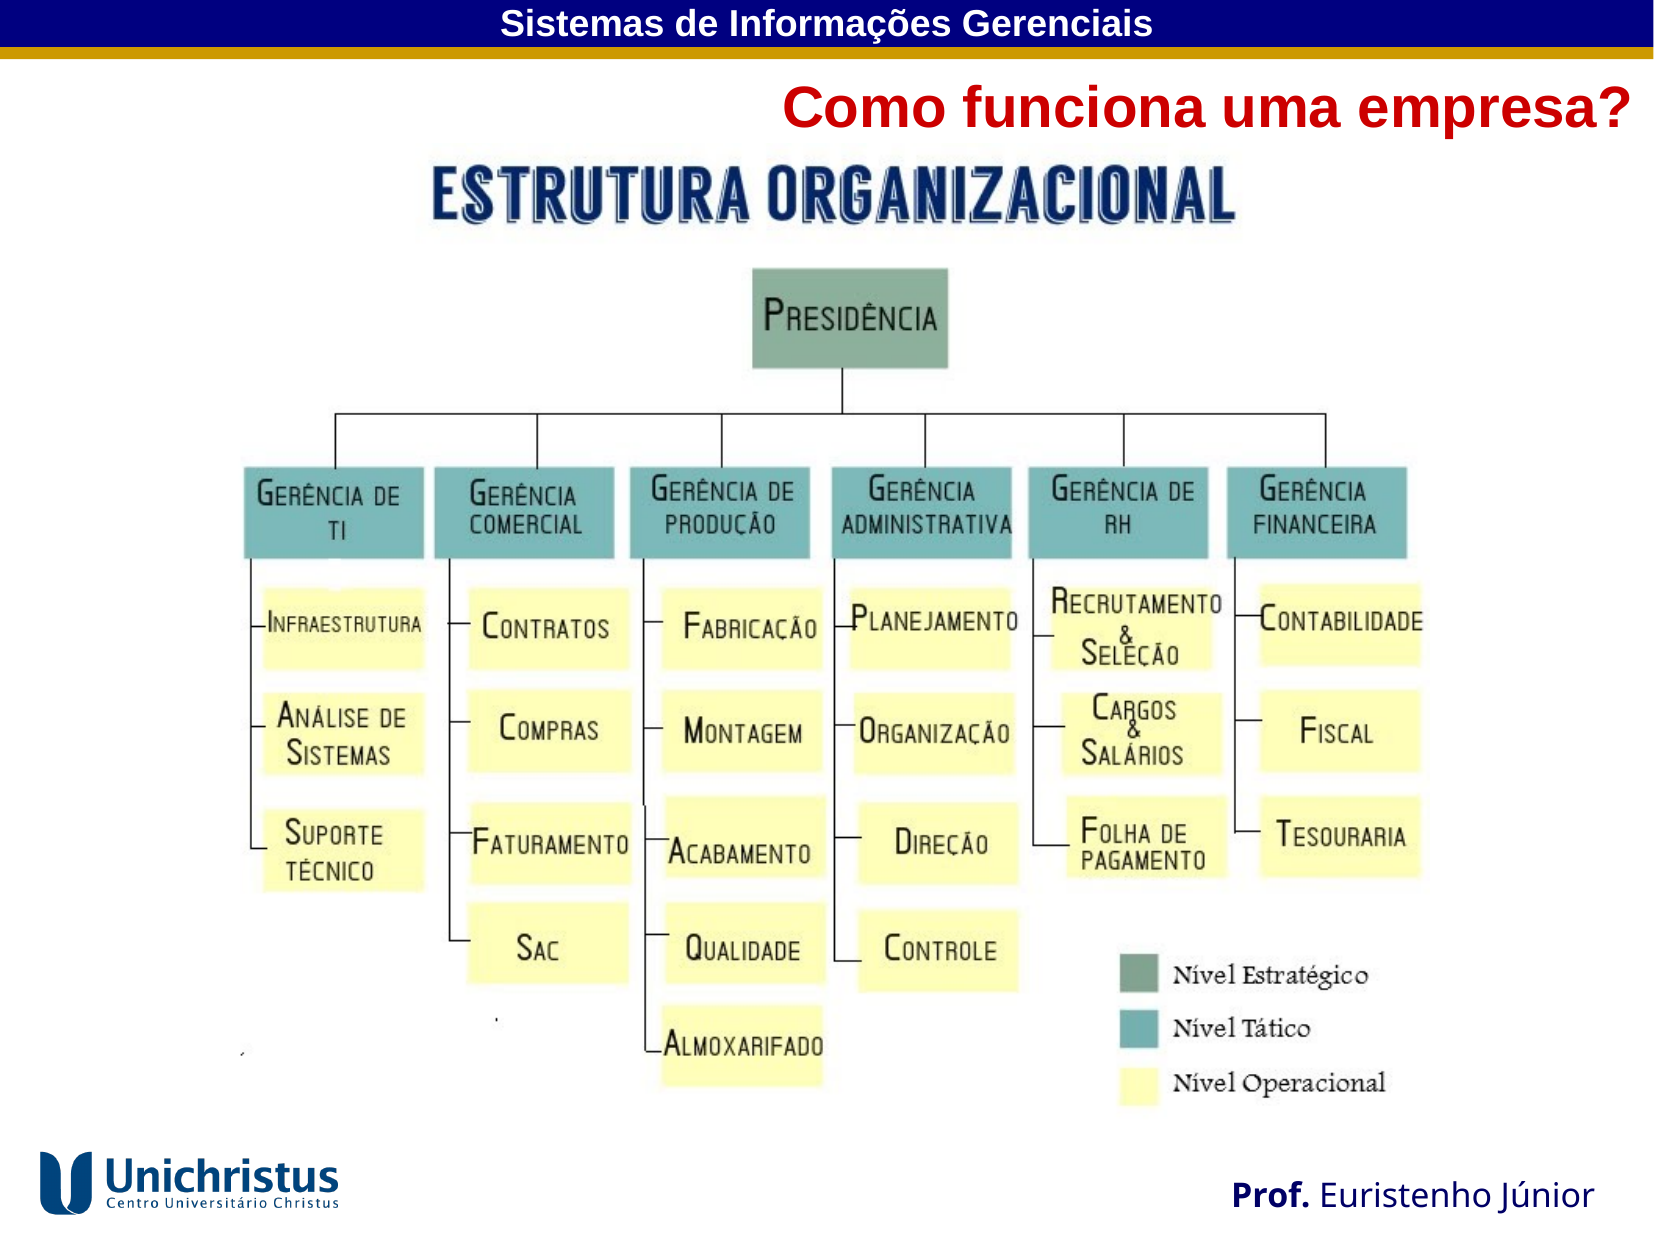

Sistemas de Informações Gerenciais
Como funciona uma empresa?
Prof. Euristenho Júnior